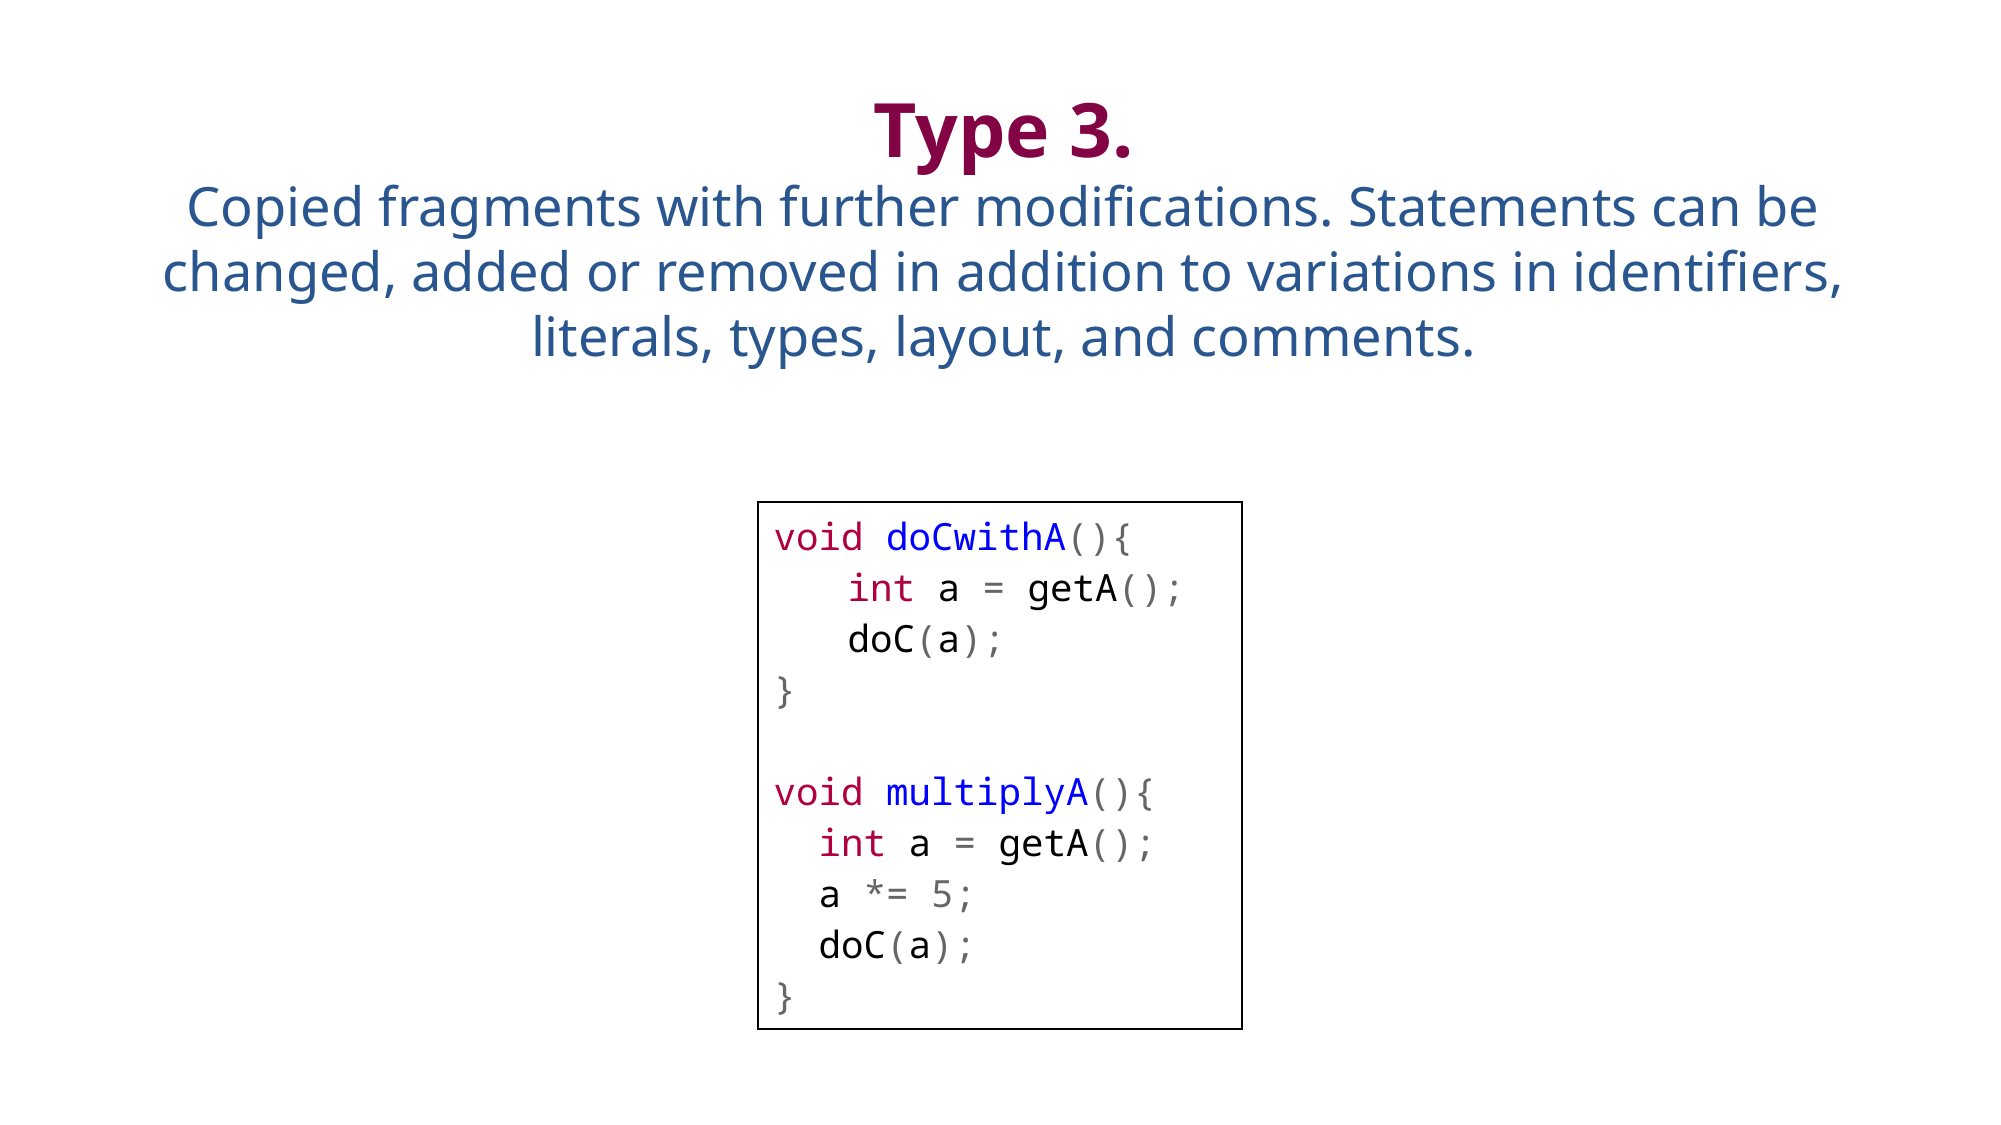

Type 3.
Copied fragments with further modifications. Statements can be changed, added or removed in addition to variations in identifiers, literals, types, layout, and comments.
void doCwithA(){
	int a = getA();
	doC(a);
}
void multiplyA(){
 int a = getA();
 a *= 5;
 doC(a);
}